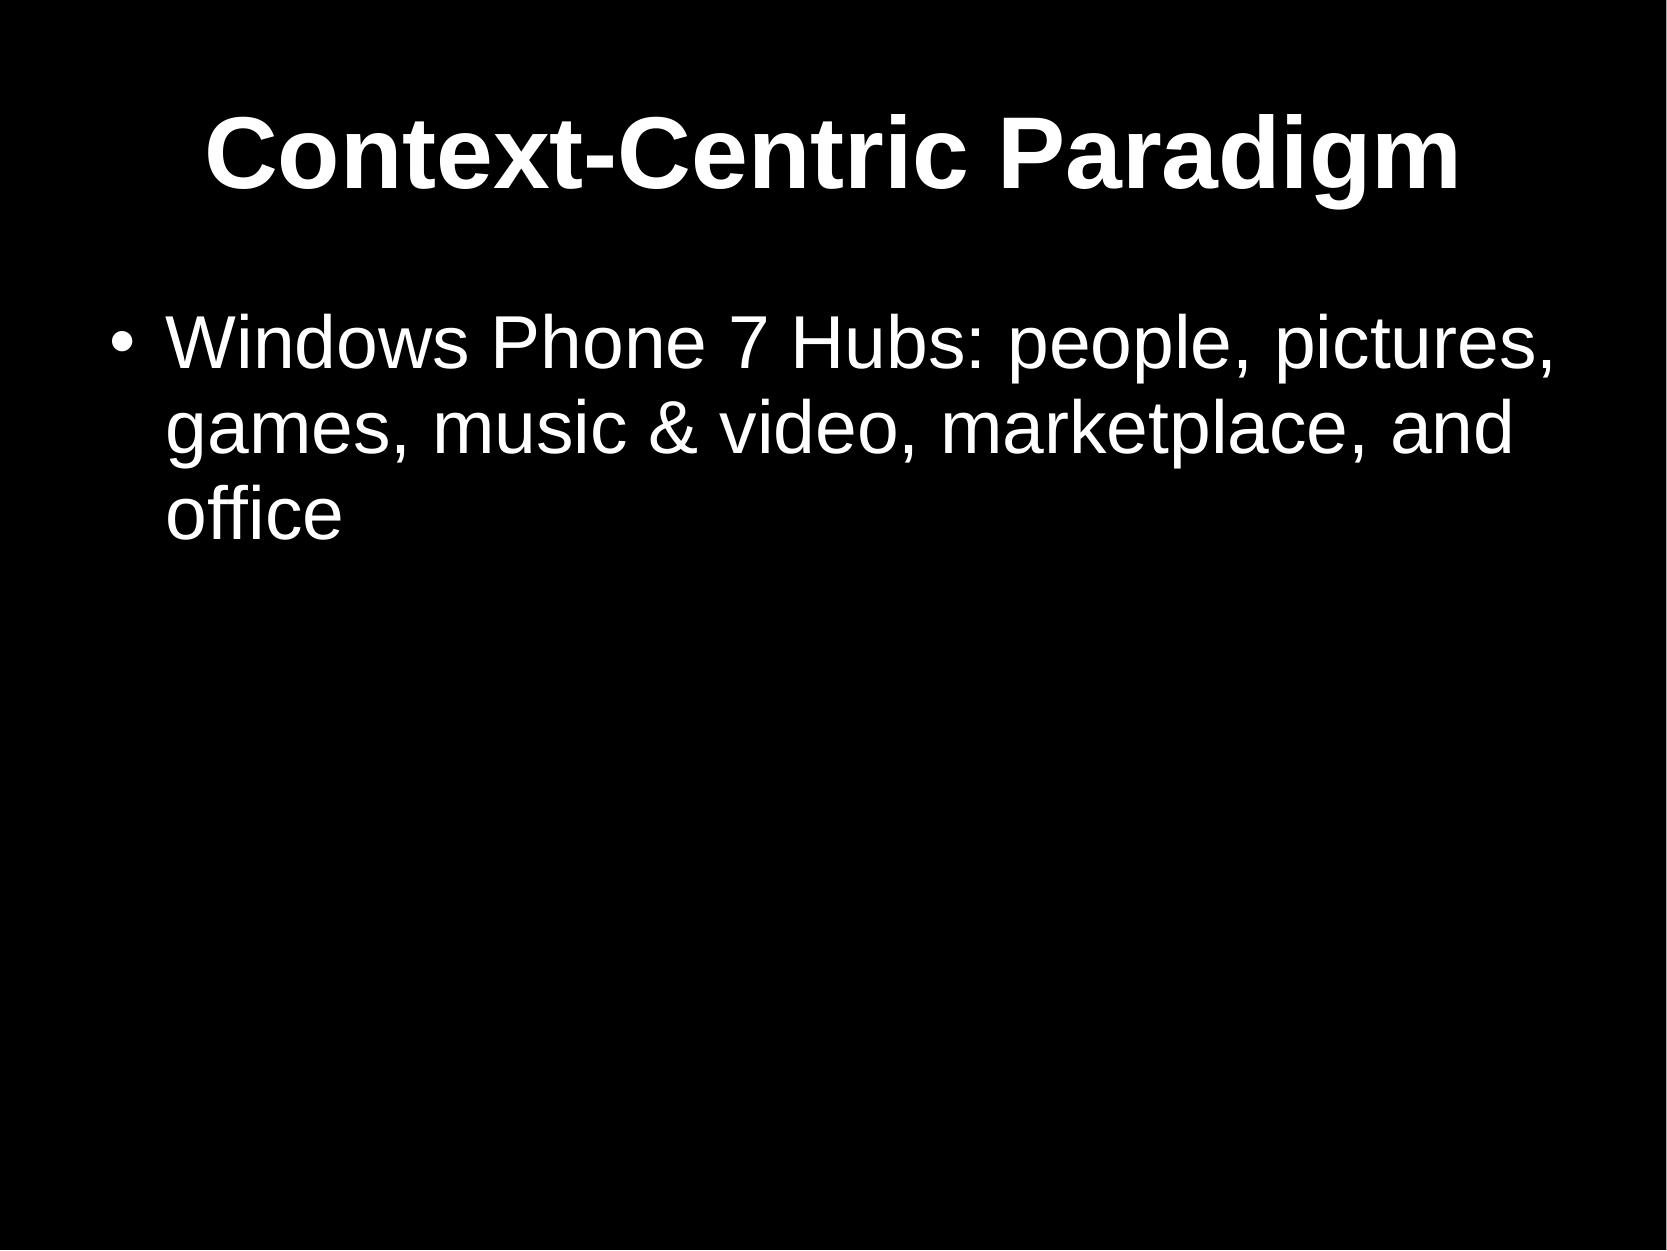

Context-Centric Paradigm
Windows Phone 7 Hubs: people, pictures, games, music & video, marketplace, and office